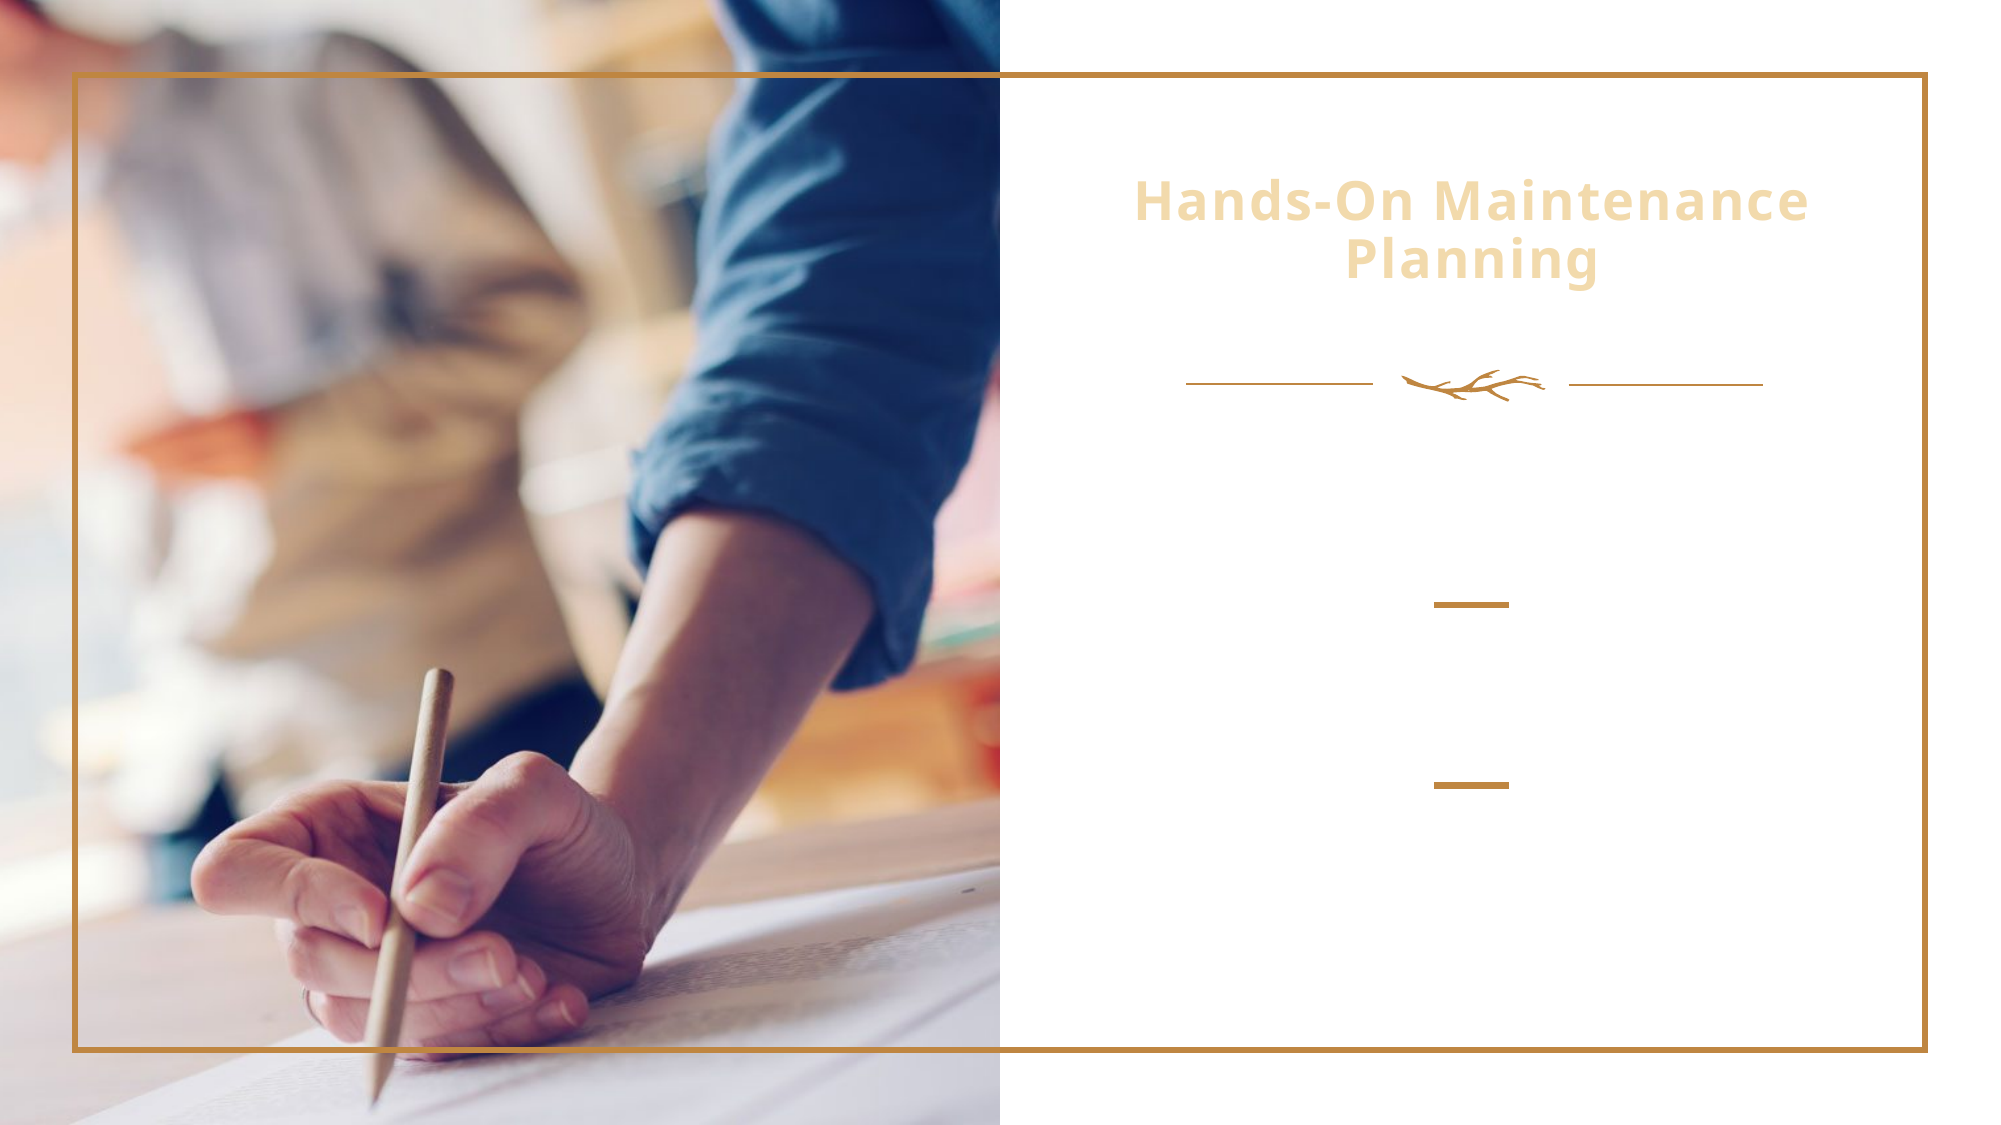

# Hands-On Maintenance Planning
Developing Your Maintenance Plan
Lubrication Management
Safety-Centric Maintenance